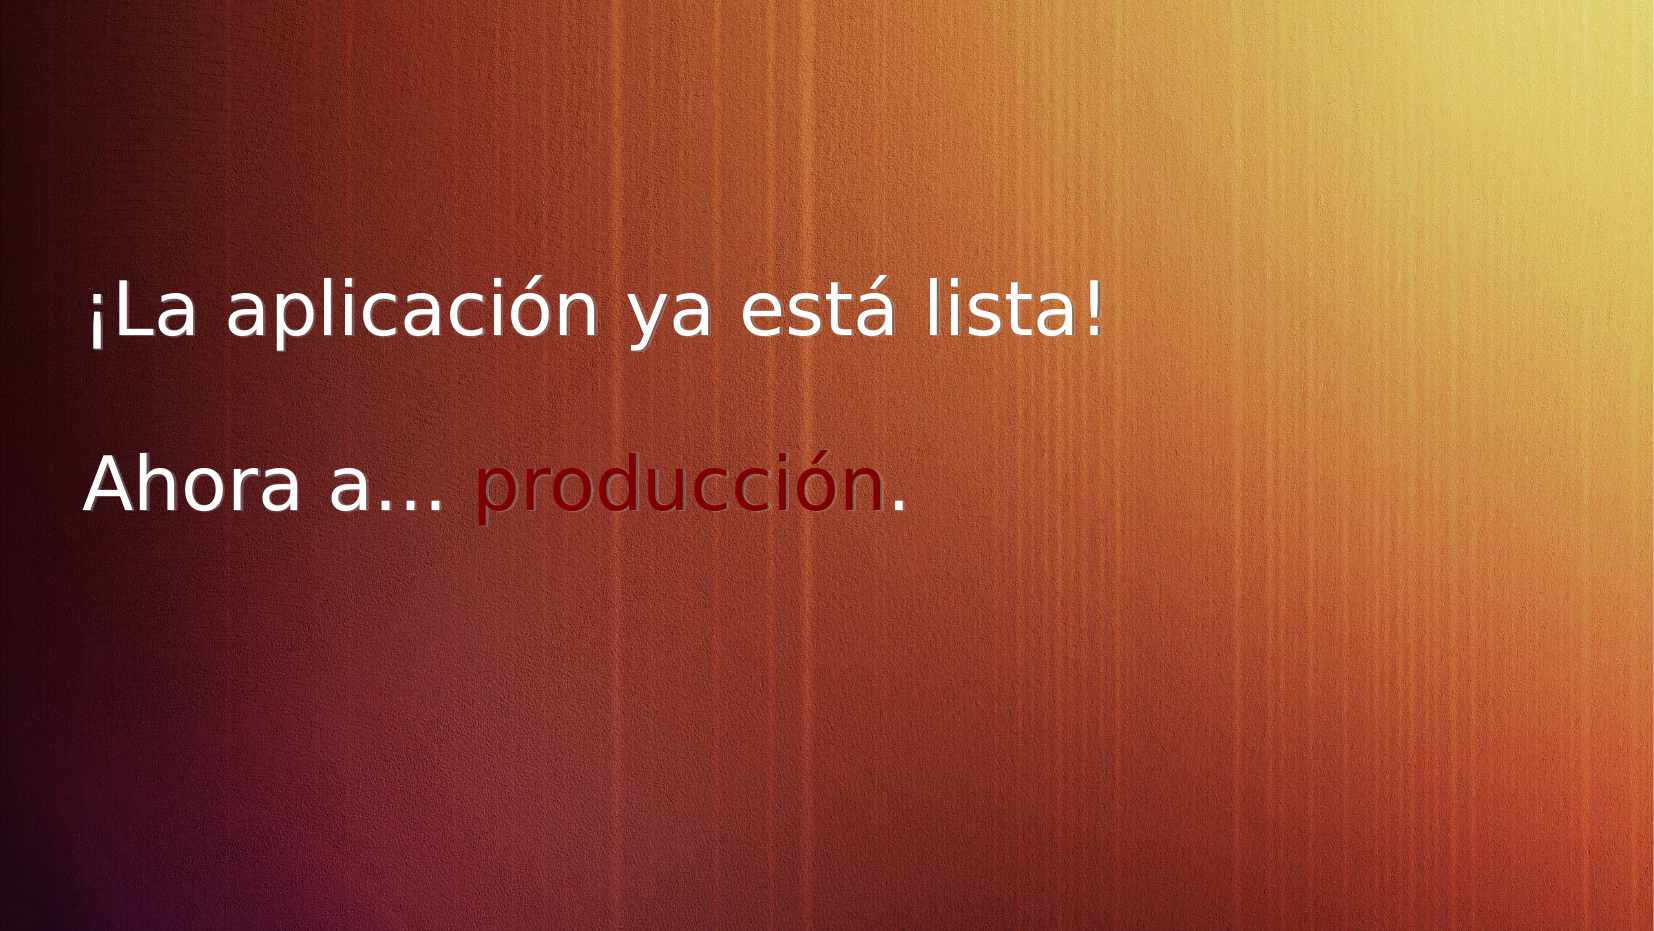

# ¡La aplicación ya está lista!
Ahora a… producción.